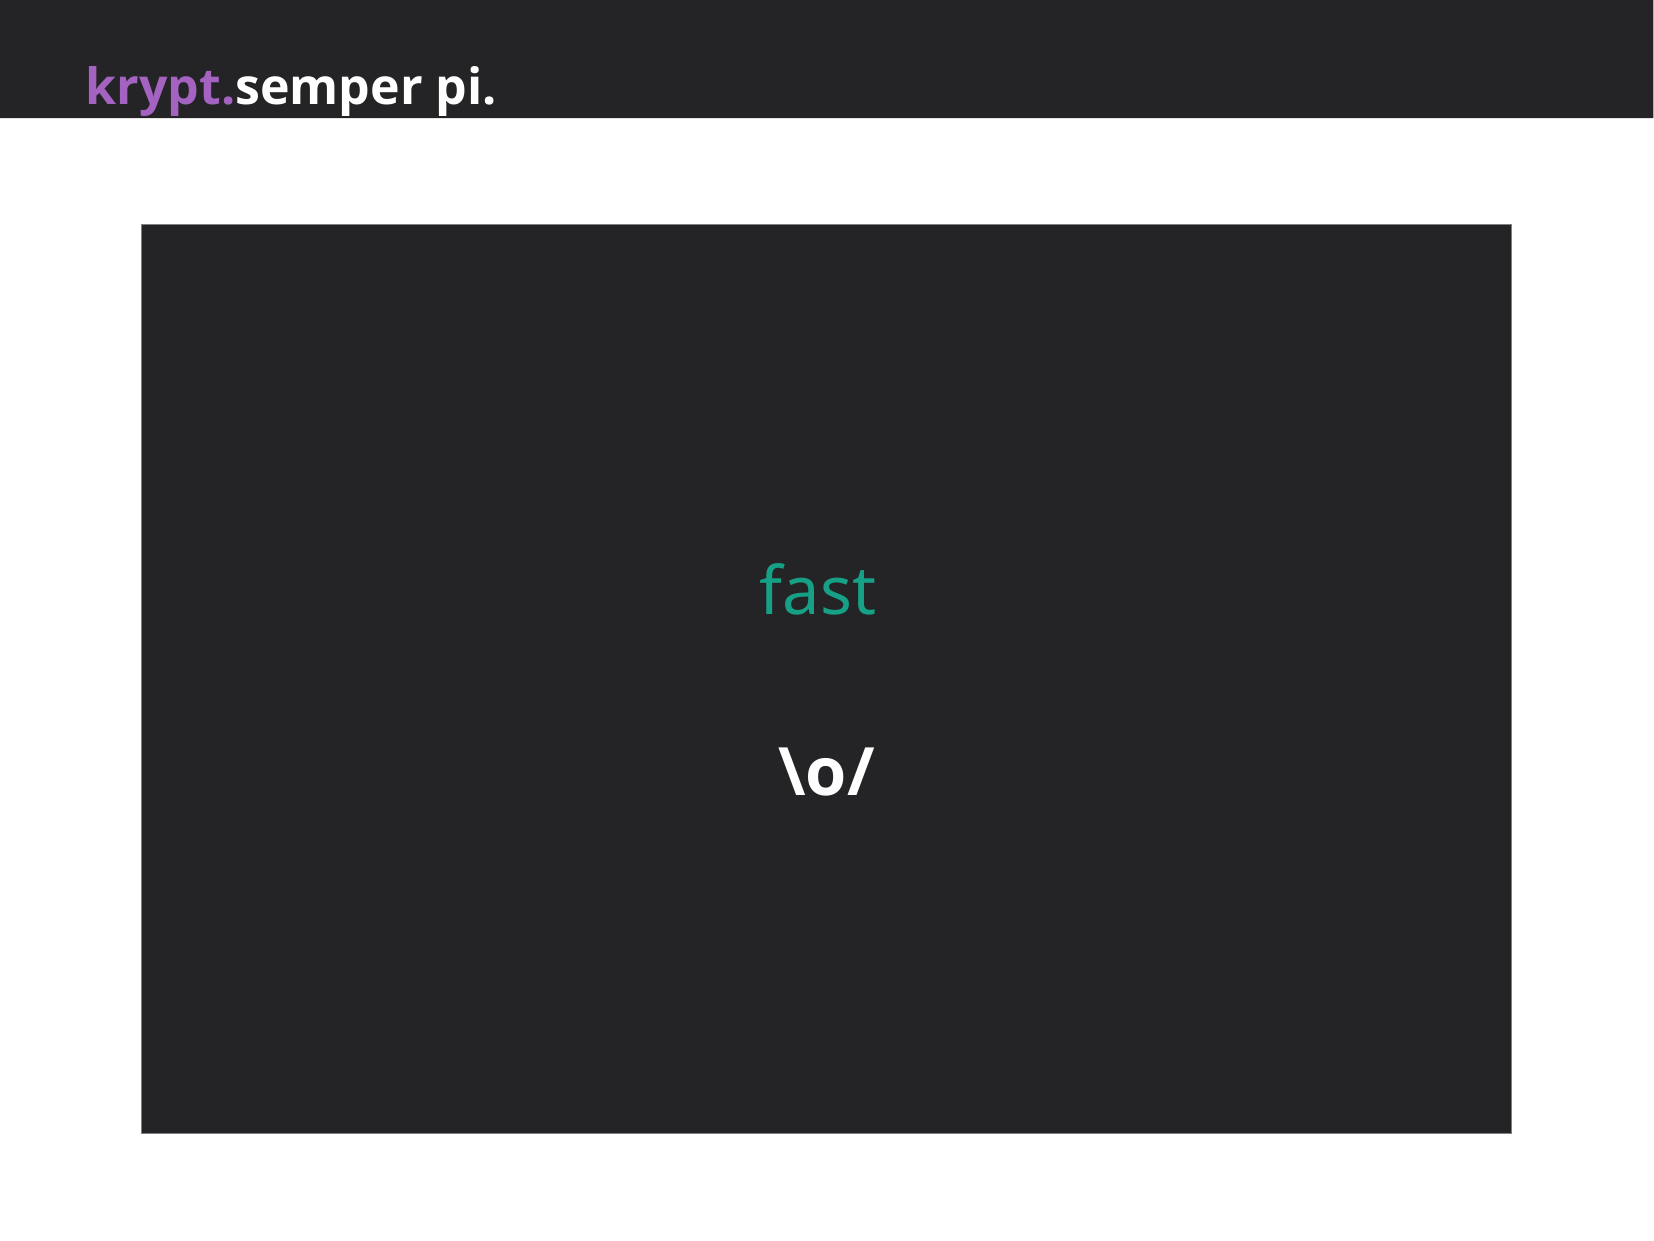

krypt.semper pi.
fast
\o/
krypt first of all is a framework